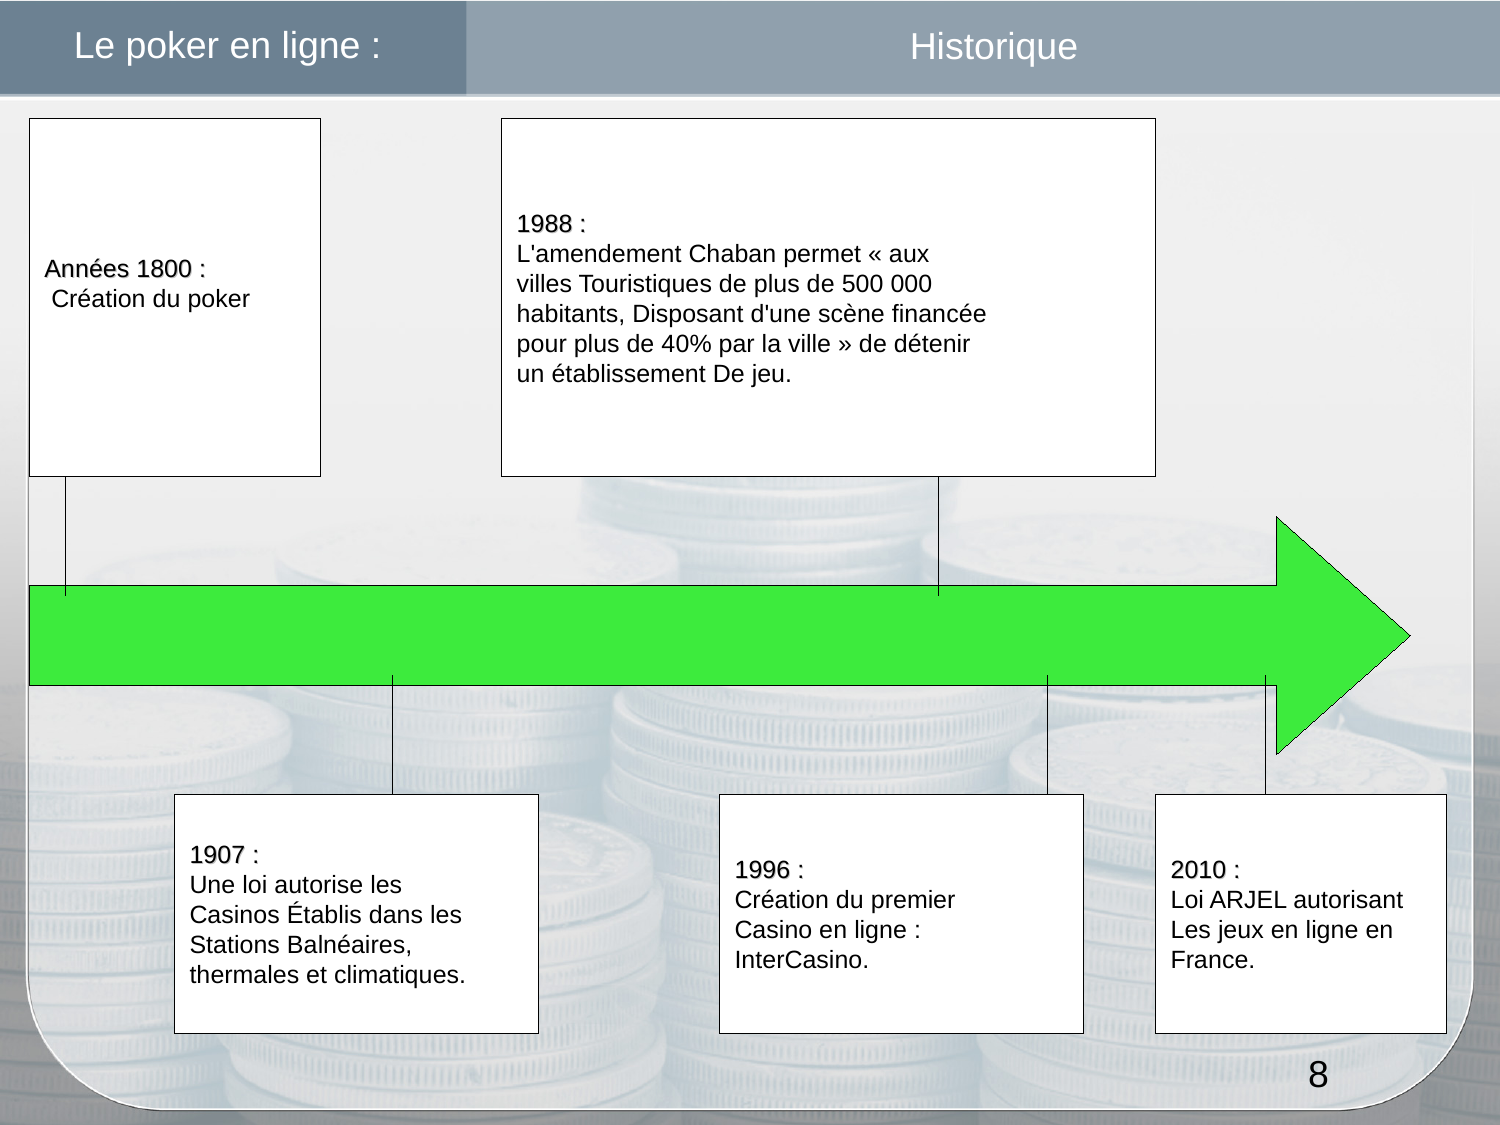

Le poker en ligne :
Historique
Années 1800 :
 Création du poker
1988 :
L'amendement Chaban permet « aux
villes Touristiques de plus de 500 000
habitants, Disposant d'une scène financée
pour plus de 40% par la ville » de détenir
un établissement De jeu.
1907 :
Une loi autorise les
Casinos Établis dans les
Stations Balnéaires,
thermales et climatiques.
1996 :
Création du premier
Casino en ligne :
InterCasino.
2010 :
Loi ARJEL autorisant
Les jeux en ligne en
France.
8